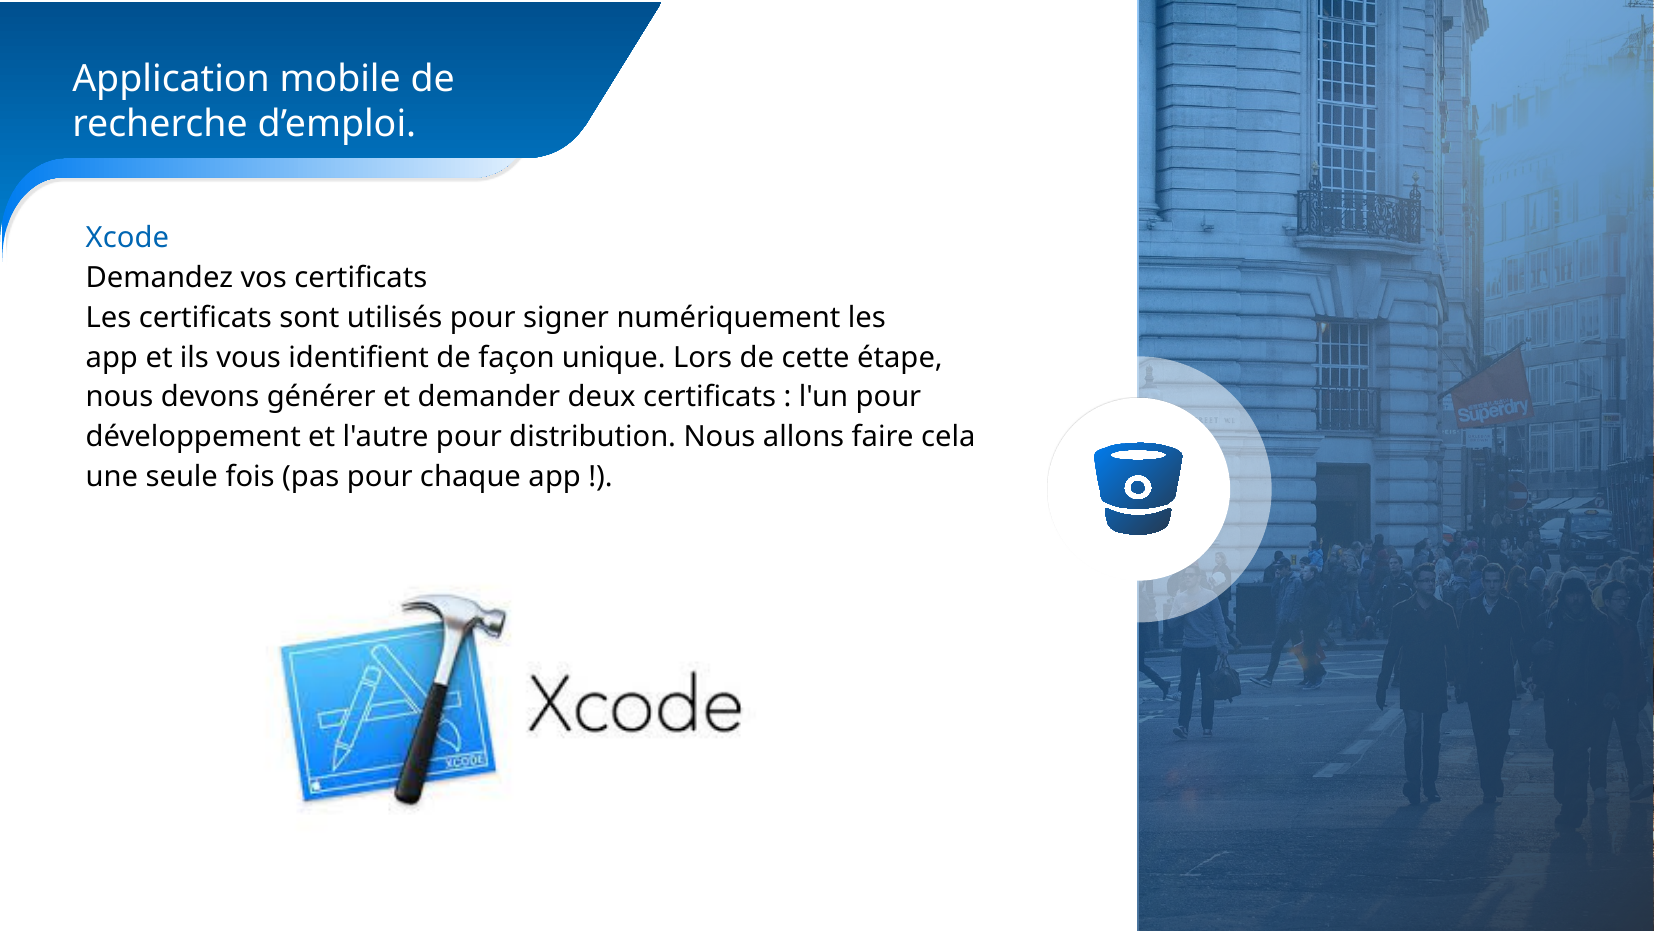

Application mobile de
recherche d’emploi.
Xcode
Demandez vos certificats
Les certificats sont utilisés pour signer numériquement les
app et ils vous identifient de façon unique. Lors de cette étape,
nous devons générer et demander deux certificats : l'un pour
développement et l'autre pour distribution. Nous allons faire cela
une seule fois (pas pour chaque app !).